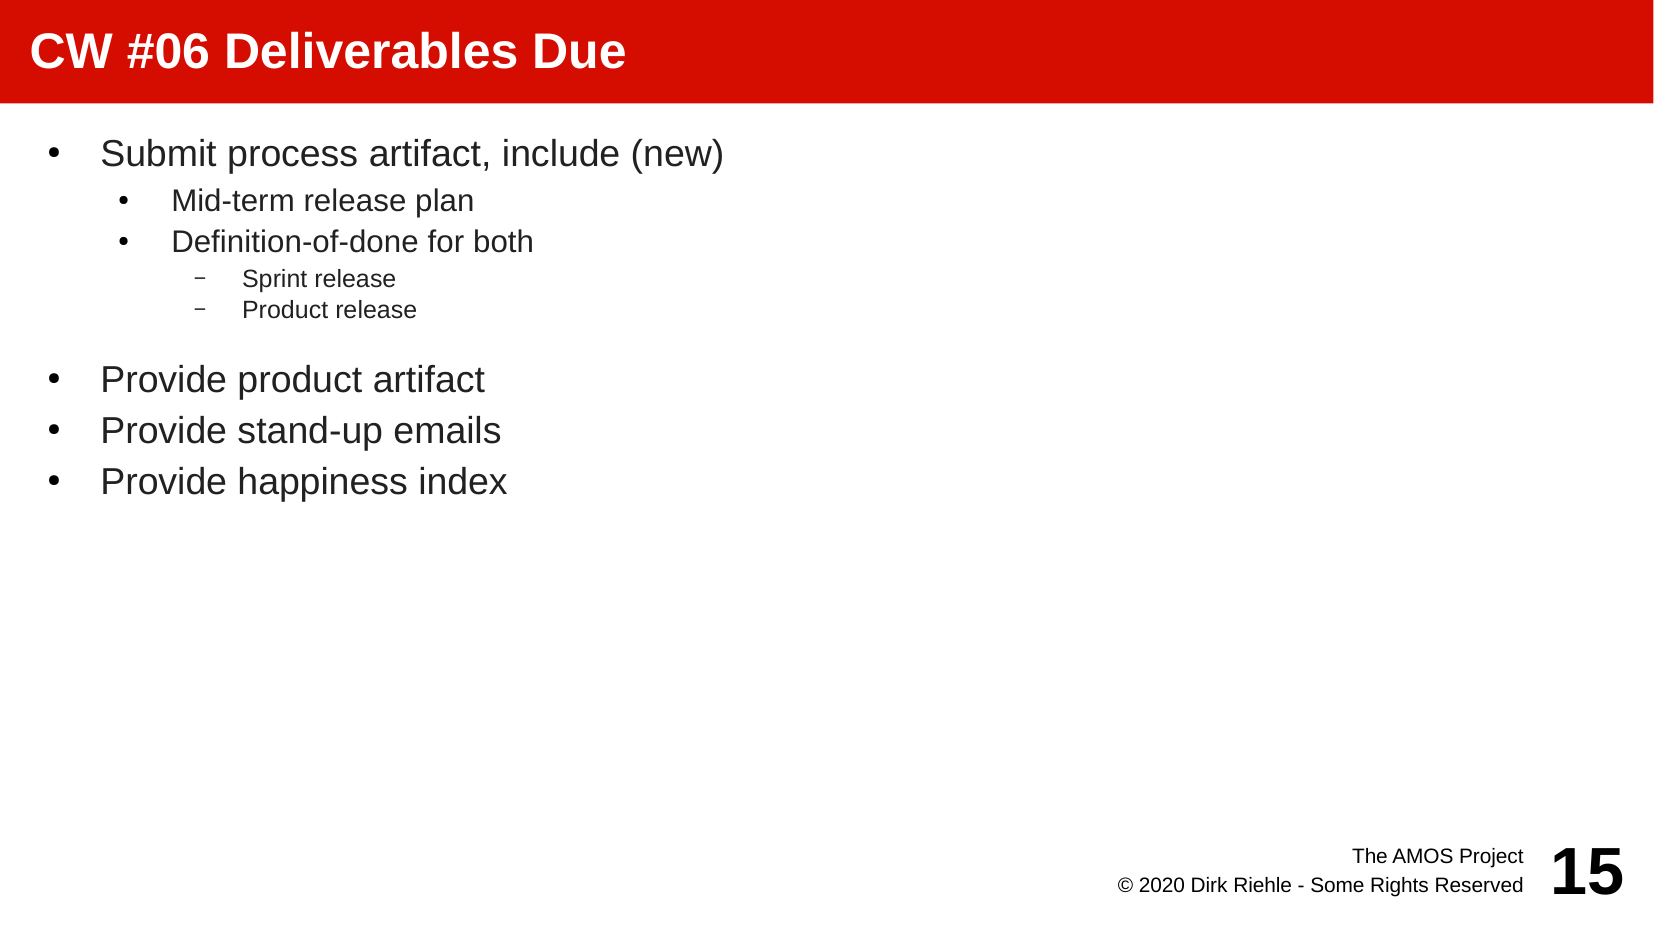

# CW #06 Deliverables Due
Submit process artifact, include (new)
Mid-term release plan
Definition-of-done for both
Sprint release
Product release
Provide product artifact
Provide stand-up emails
Provide happiness index
The AMOS Project
15
© 2020 Dirk Riehle - Some Rights Reserved